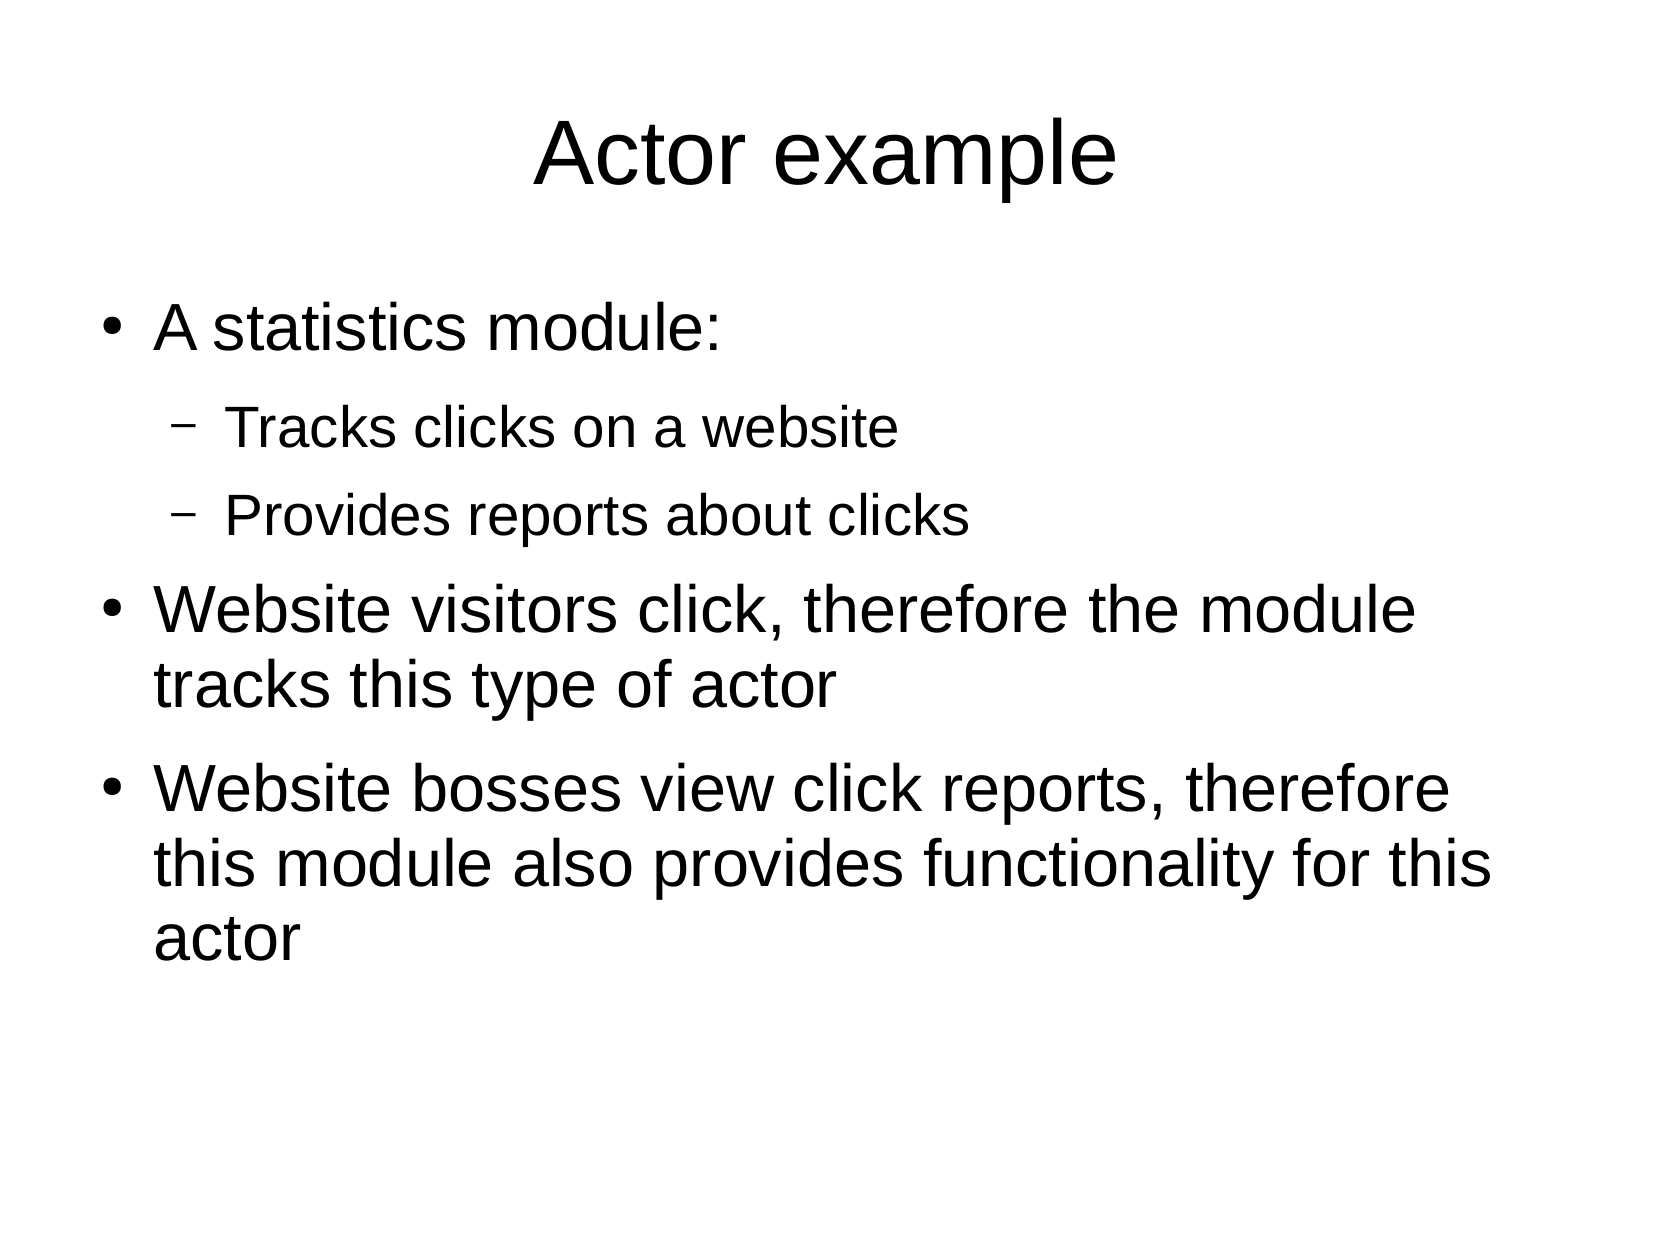

# Actor example
A statistics module:
Tracks clicks on a website
Provides reports about clicks
Website visitors click, therefore the module tracks this type of actor
Website bosses view click reports, therefore this module also provides functionality for this actor